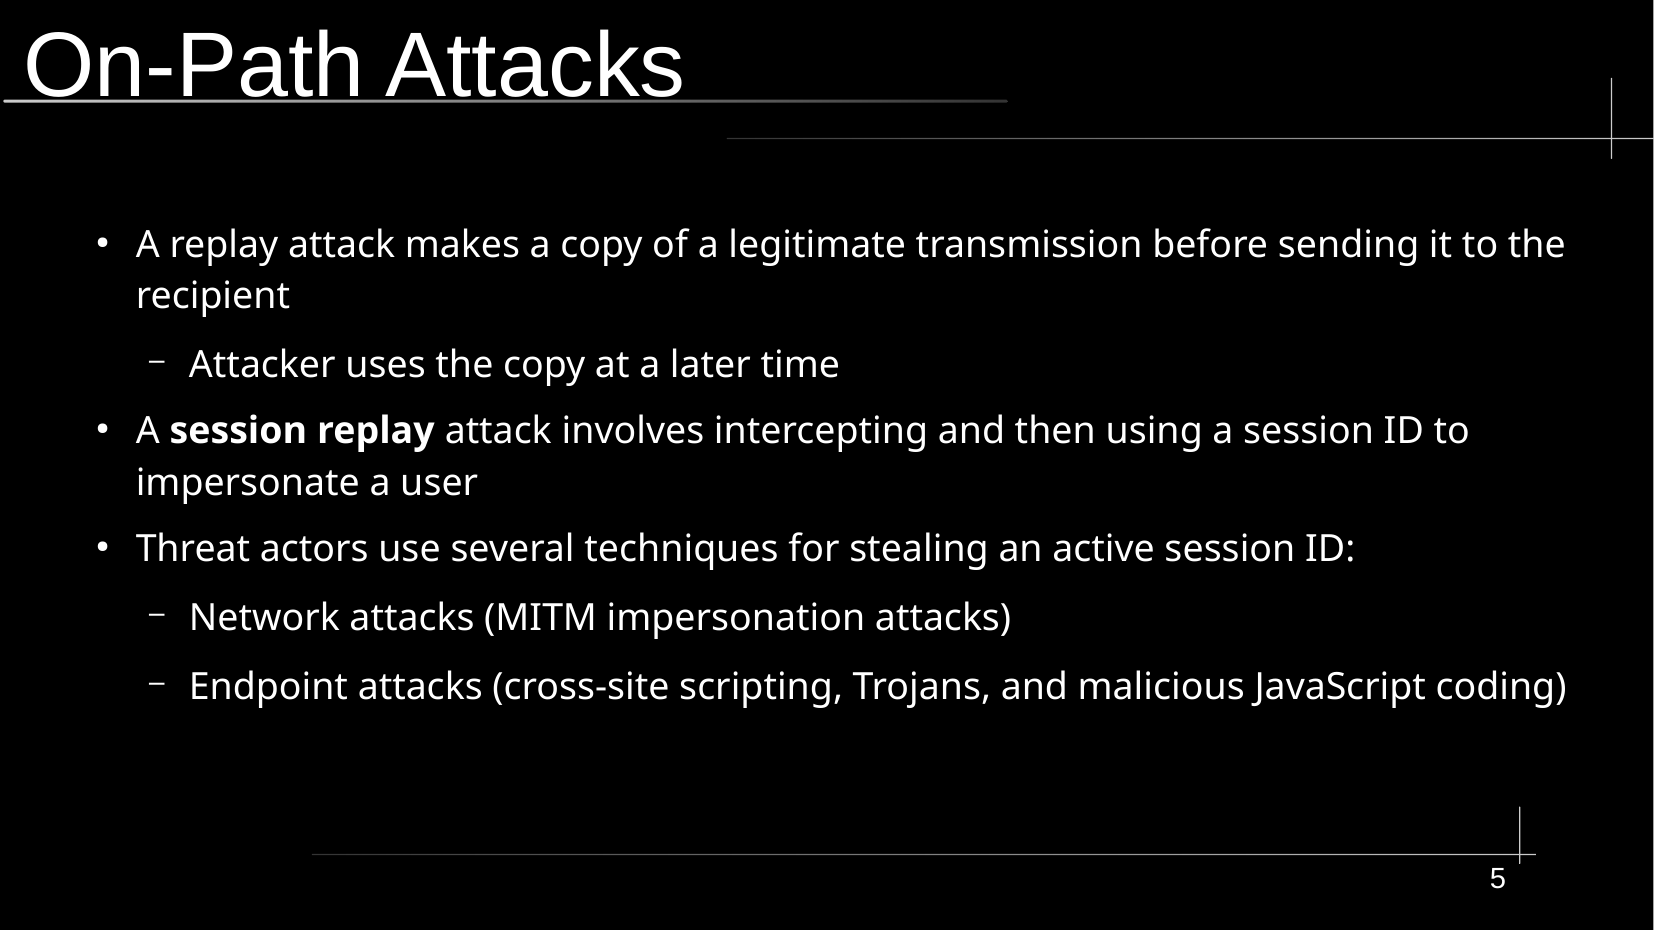

# On-Path Attacks
A replay attack makes a copy of a legitimate transmission before sending it to the recipient
Attacker uses the copy at a later time
A session replay attack involves intercepting and then using a session ID to impersonate a user
Threat actors use several techniques for stealing an active session ID:
Network attacks (MITM impersonation attacks)
Endpoint attacks (cross-site scripting, Trojans, and malicious JavaScript coding)
5